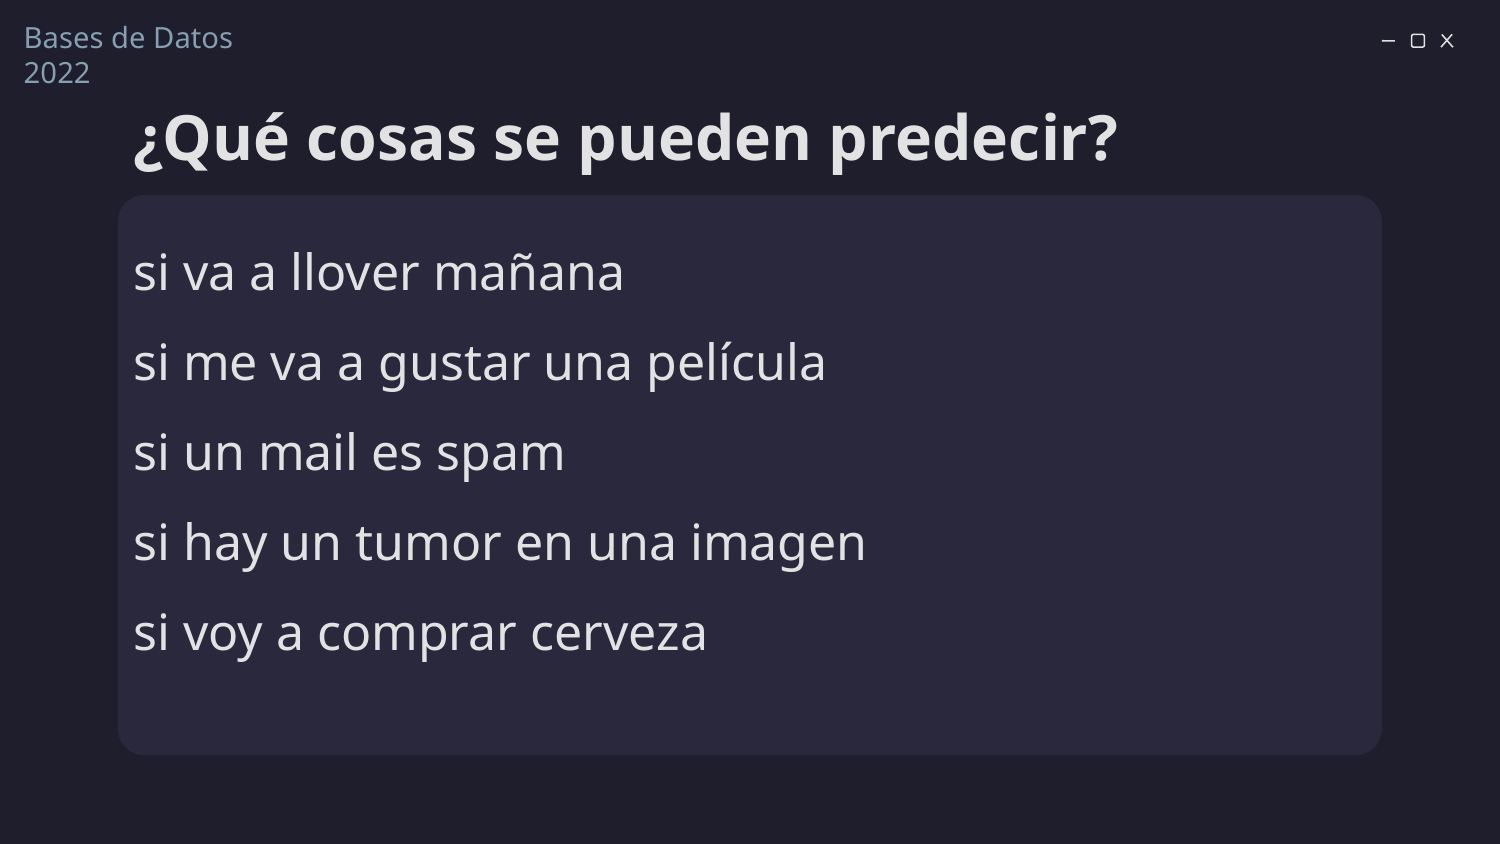

# ¿Qué cosas se pueden predecir?
si va a llover mañana
si me va a gustar una película
si un mail es spam
si hay un tumor en una imagen
si voy a comprar cerveza